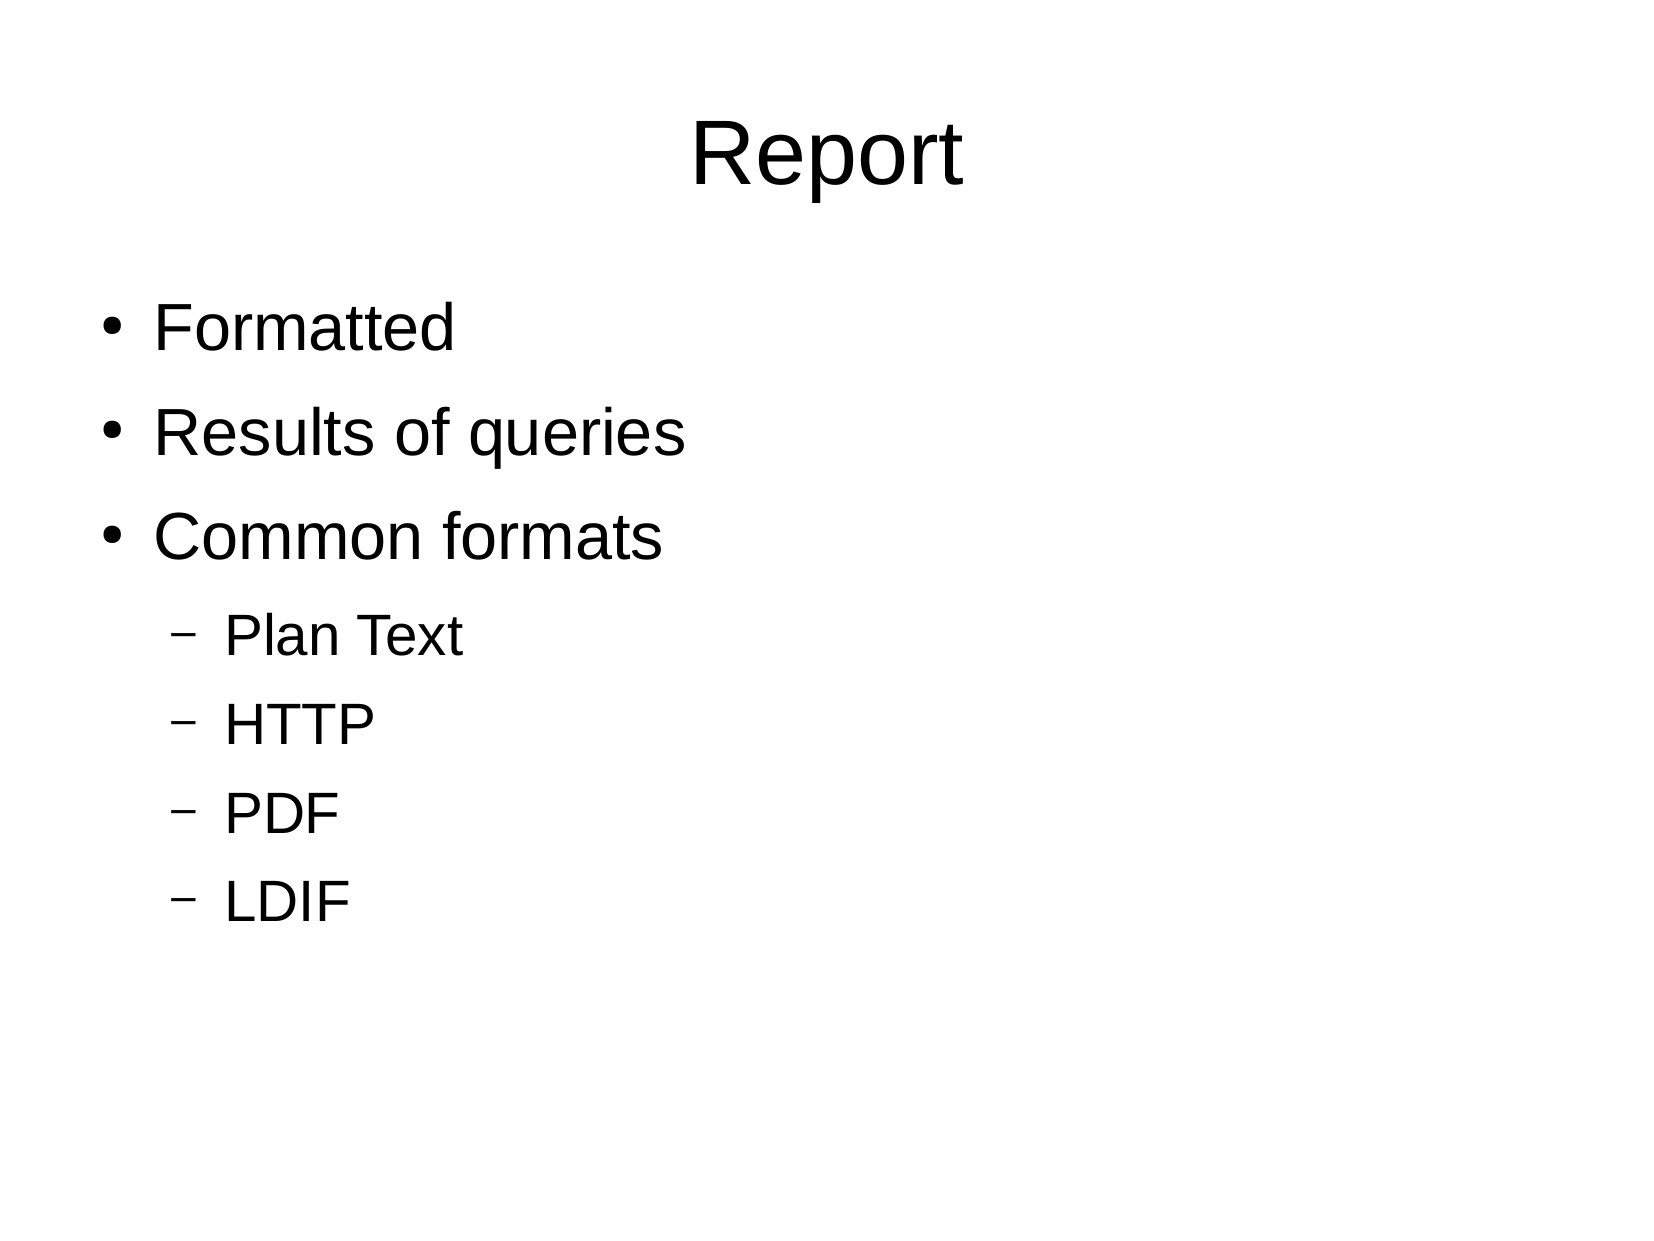

# Report
Formatted
Results of queries
Common formats
Plan Text
HTTP
PDF
LDIF